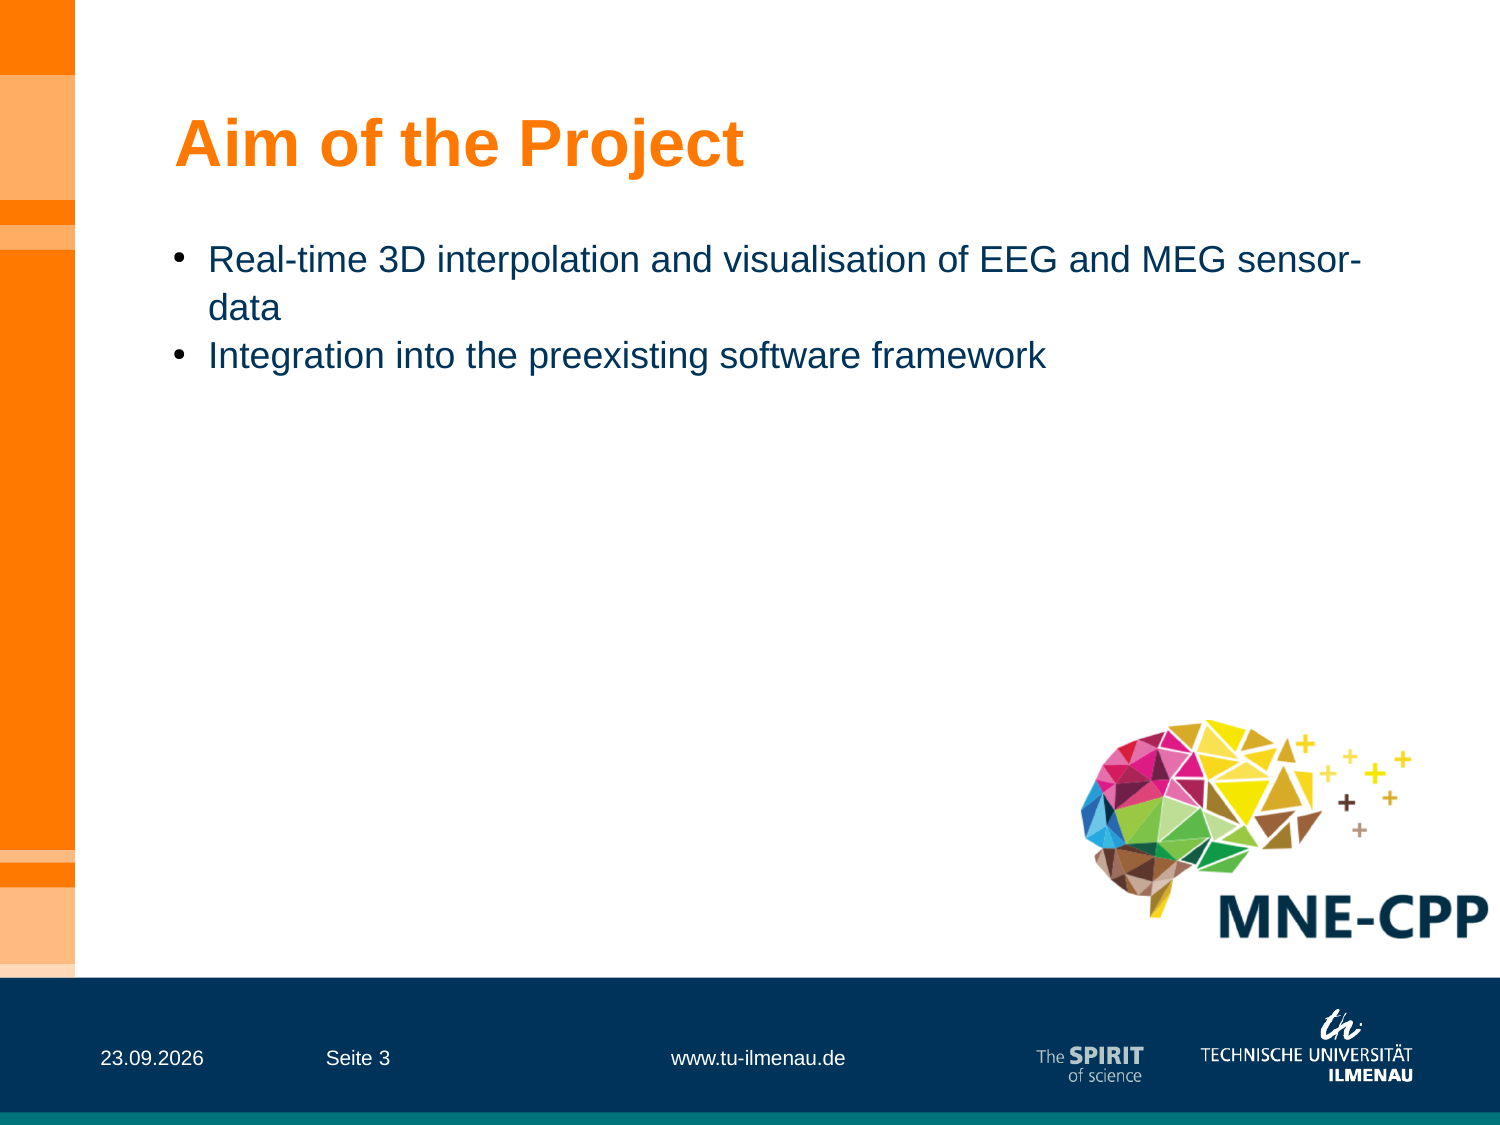

Aim of the Project
Real-time 3D interpolation and visualisation of EEG and MEG sensor-data
Integration into the preexisting software framework
Seite
www.tu-ilmenau.de